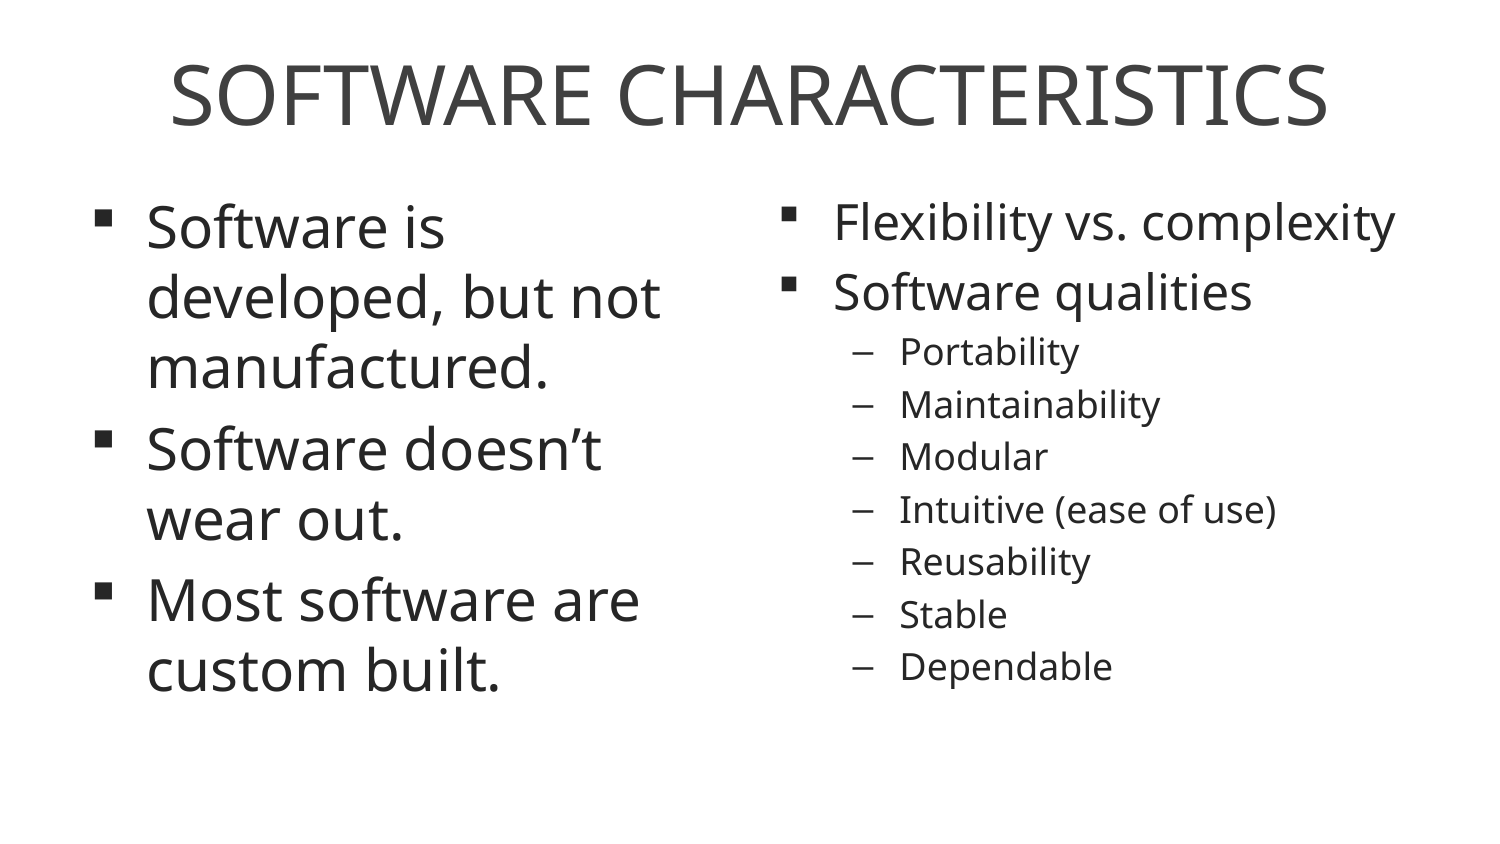

# Software characteristics
Software is developed, but not manufactured.
Software doesn’t wear out.
Most software are custom built.
Flexibility vs. complexity
Software qualities
Portability
Maintainability
Modular
Intuitive (ease of use)
Reusability
Stable
Dependable